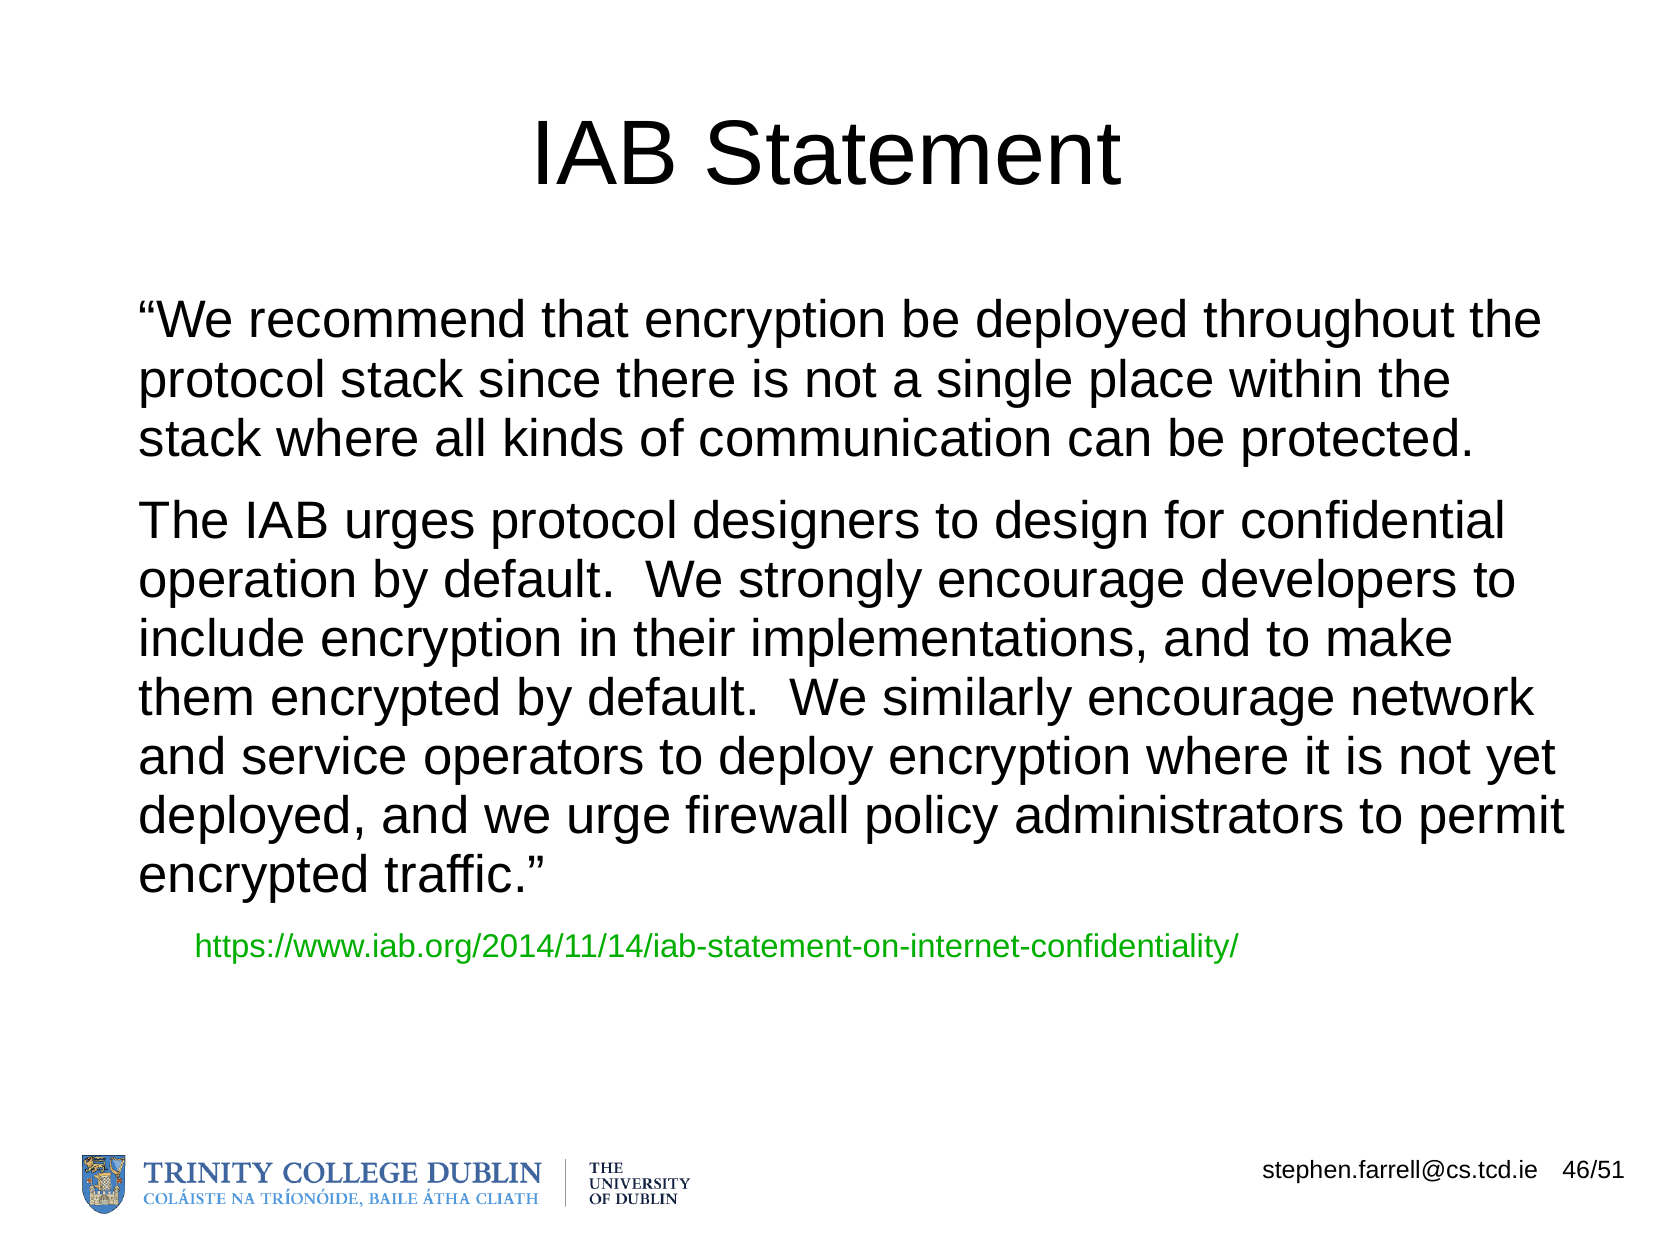

# IAB Statement
“We recommend that encryption be deployed throughout the protocol stack since there is not a single place within the stack where all kinds of communication can be protected.
The IAB urges protocol designers to design for confidential operation by default. We strongly encourage developers to include encryption in their implementations, and to make them encrypted by default. We similarly encourage network and service operators to deploy encryption where it is not yet deployed, and we urge firewall policy administrators to permit encrypted traffic.”
https://www.iab.org/2014/11/14/iab-statement-on-internet-confidentiality/